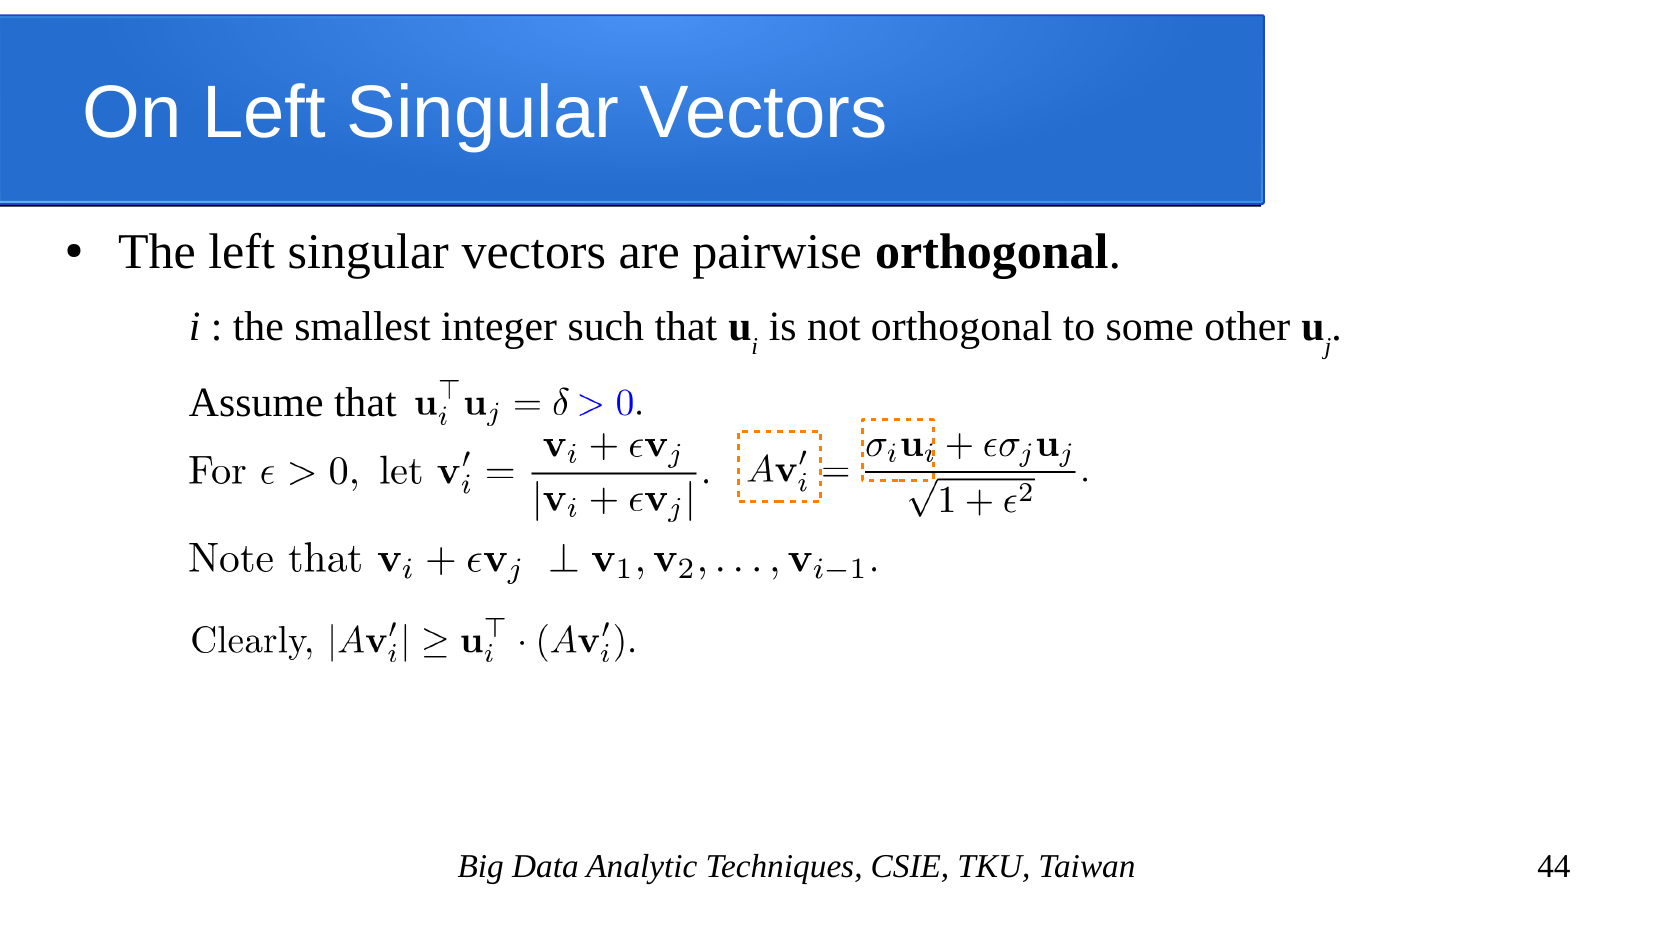

# On Left Singular Vectors
The left singular vectors are pairwise orthogonal.
i : the smallest integer such that ui is not orthogonal to some other uj.
Assume that
Big Data Analytic Techniques, CSIE, TKU, Taiwan
44